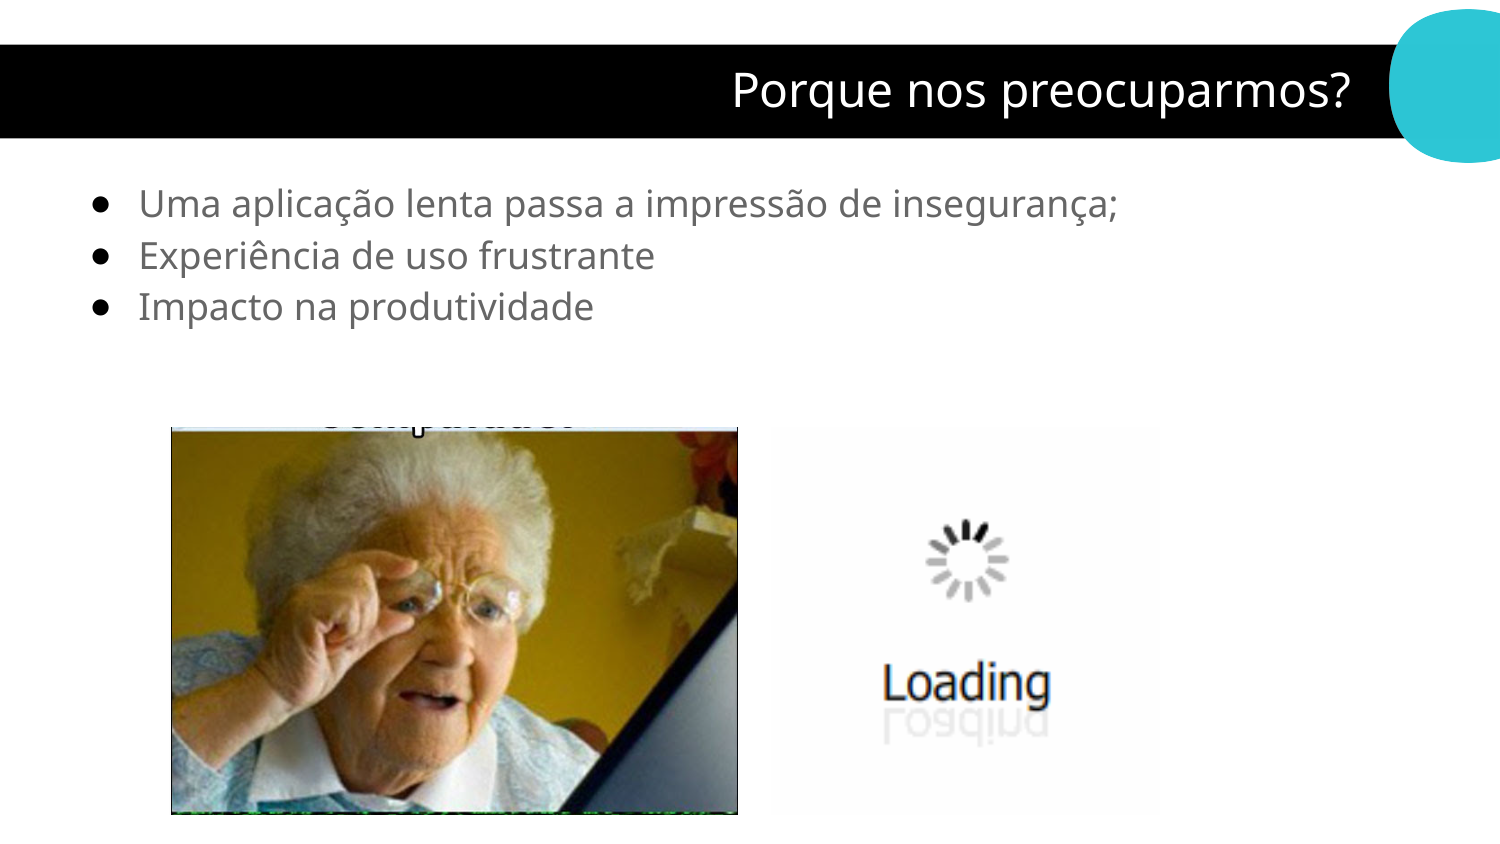

# Porque nos preocuparmos?
Uma aplicação lenta passa a impressão de insegurança;
Experiência de uso frustrante
Impacto na produtividade